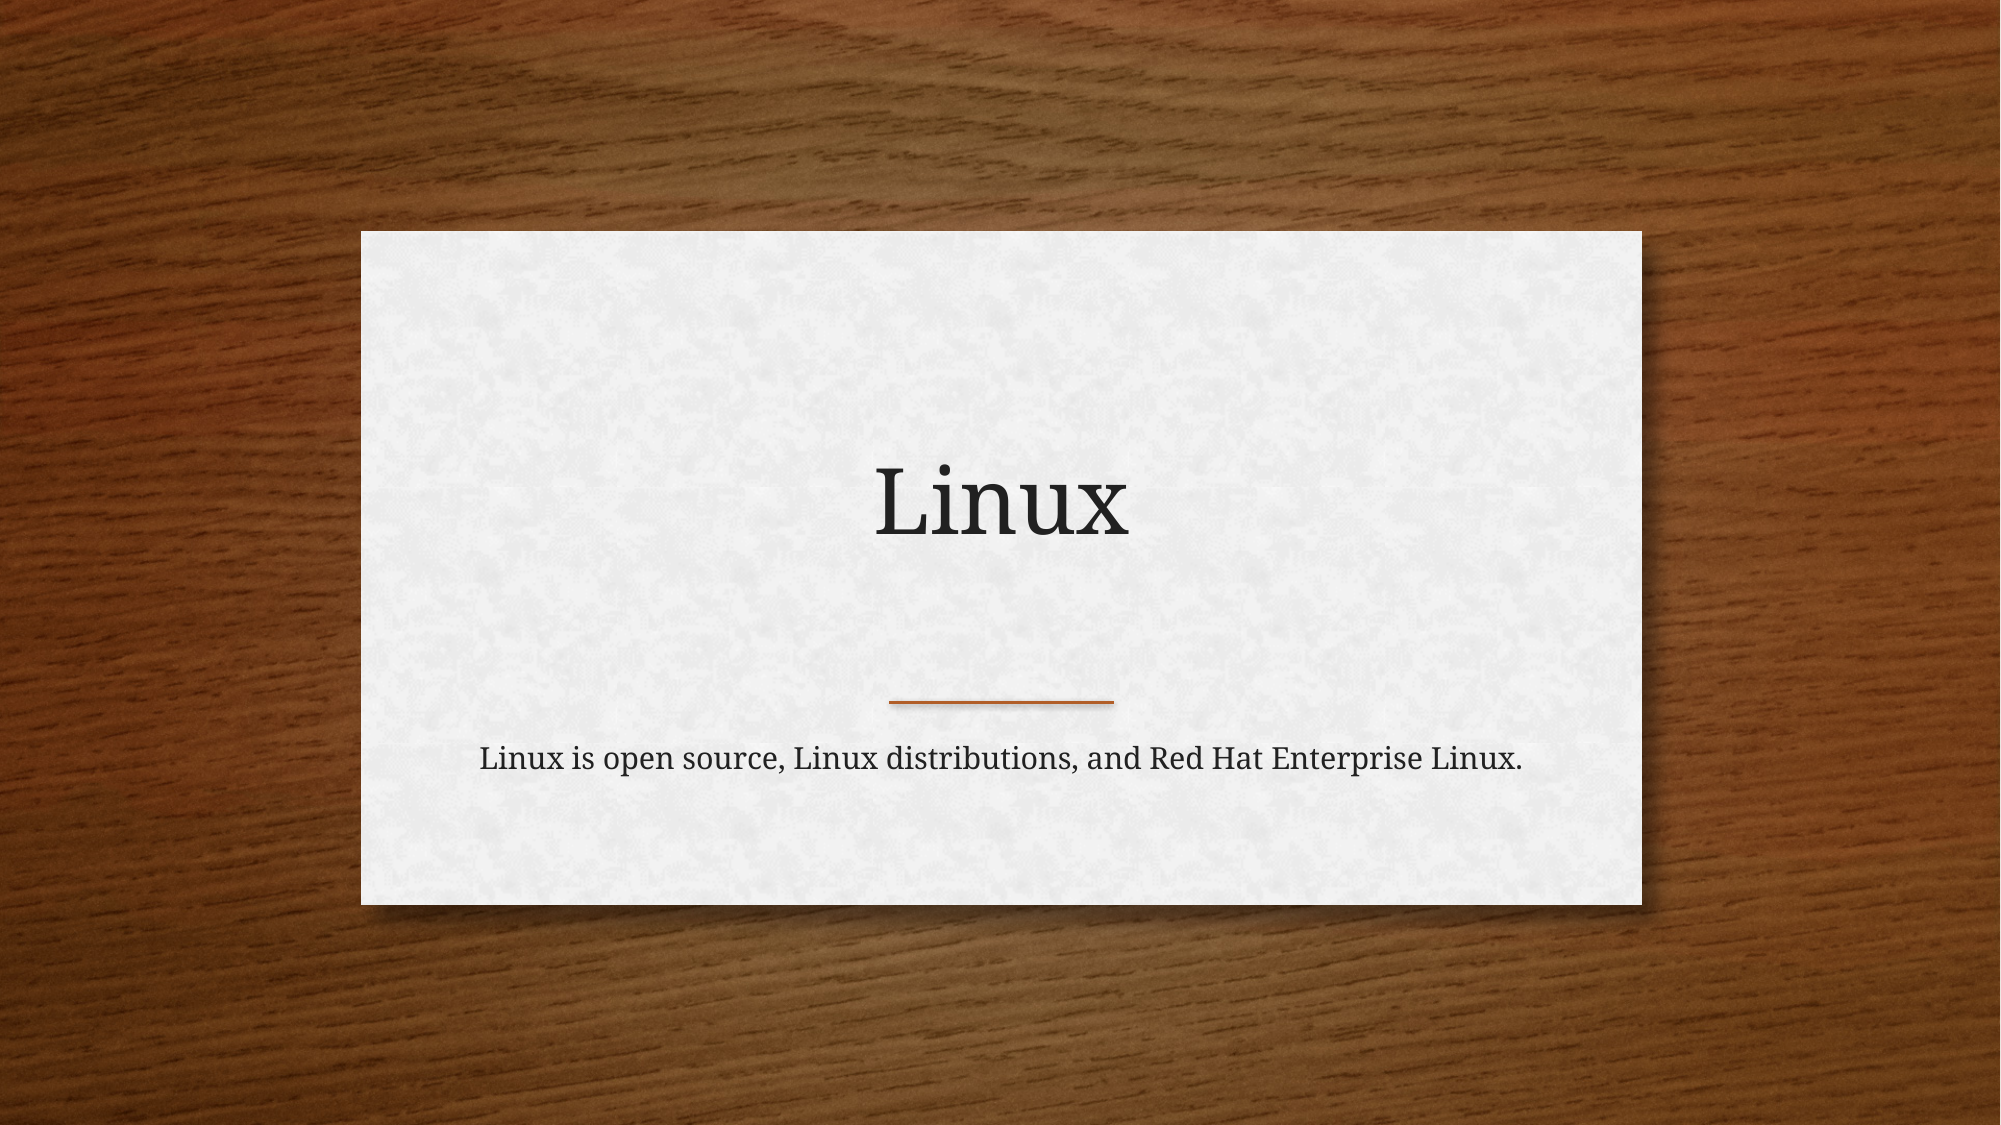

Linux
Linux is open source, Linux distributions, and Red Hat Enterprise Linux.